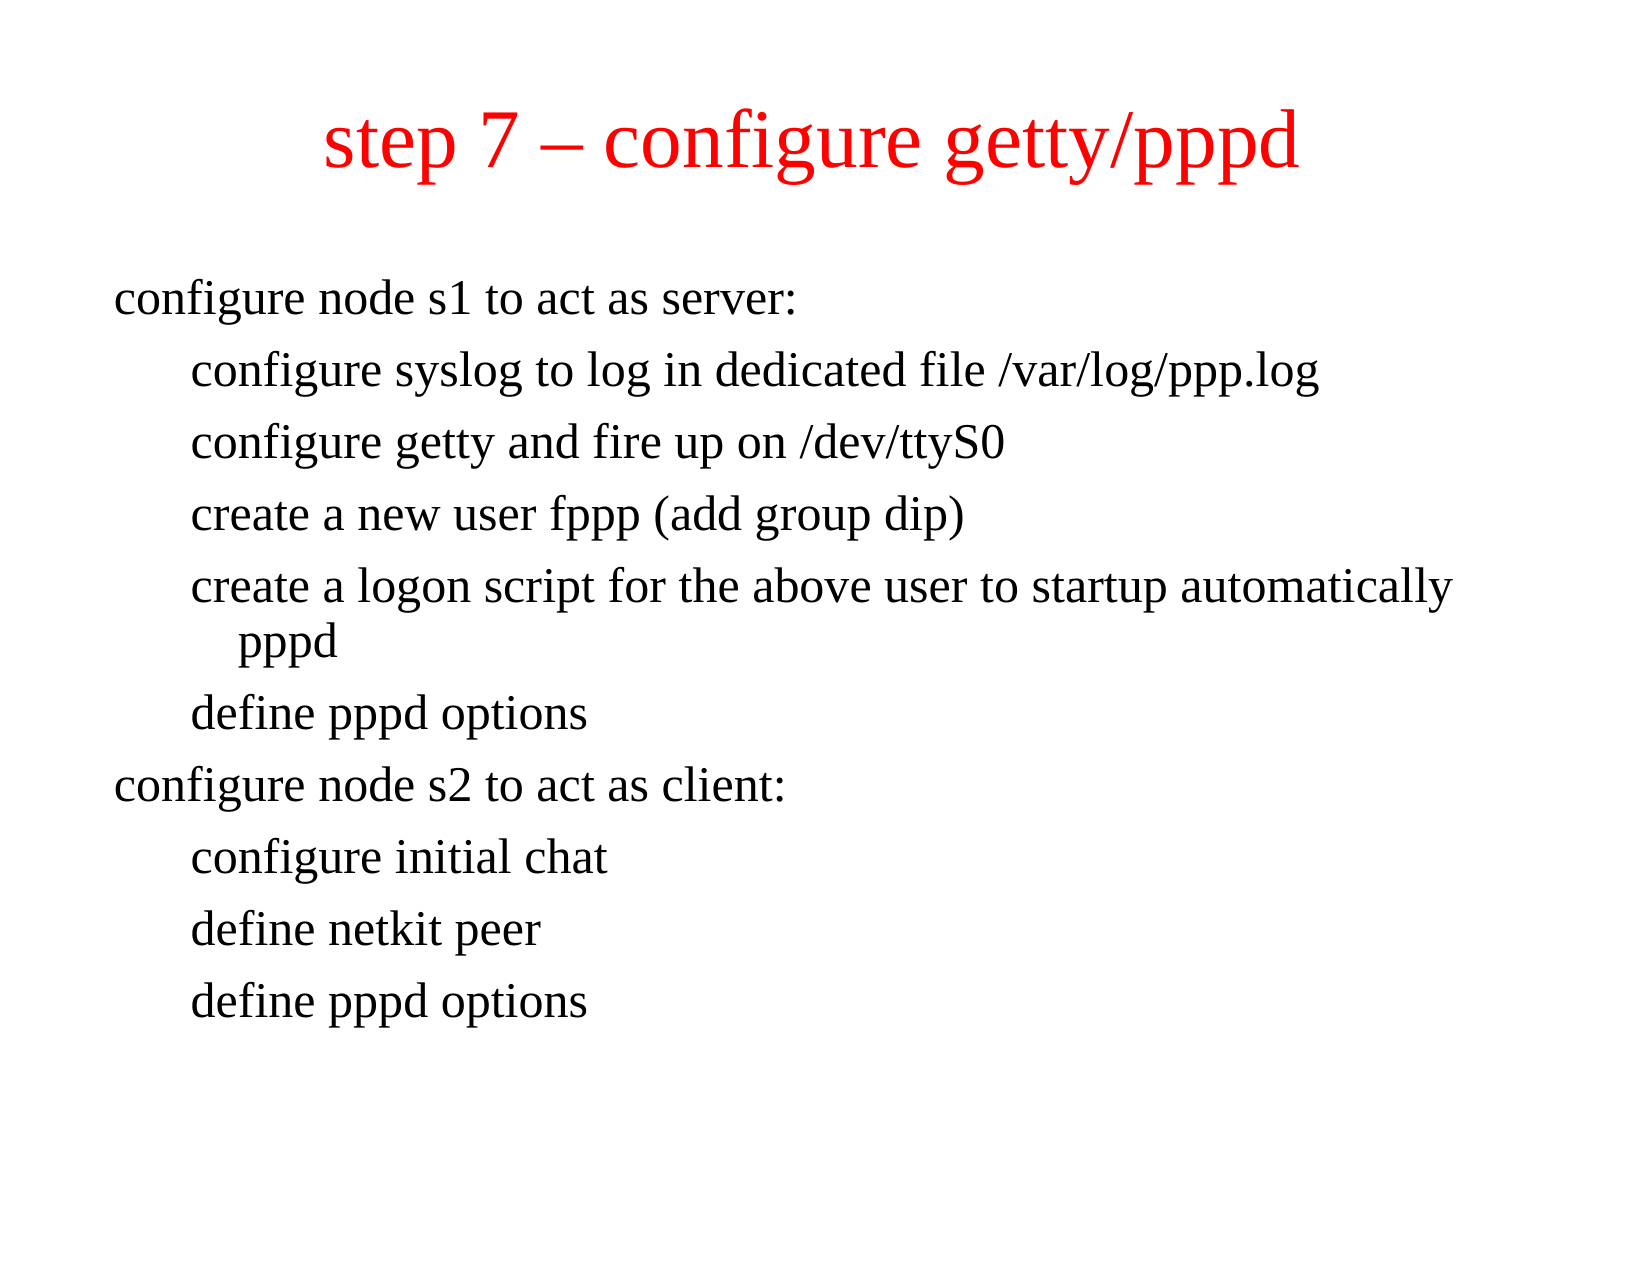

step 7 – configure getty/pppd
configure node s1 to act as server:
configure syslog to log in dedicated file /var/log/ppp.log
configure getty and fire up on /dev/ttyS0
create a new user fppp (add group dip)
create a logon script for the above user to startup automatically pppd
define pppd options
configure node s2 to act as client:
configure initial chat
define netkit peer
define pppd options